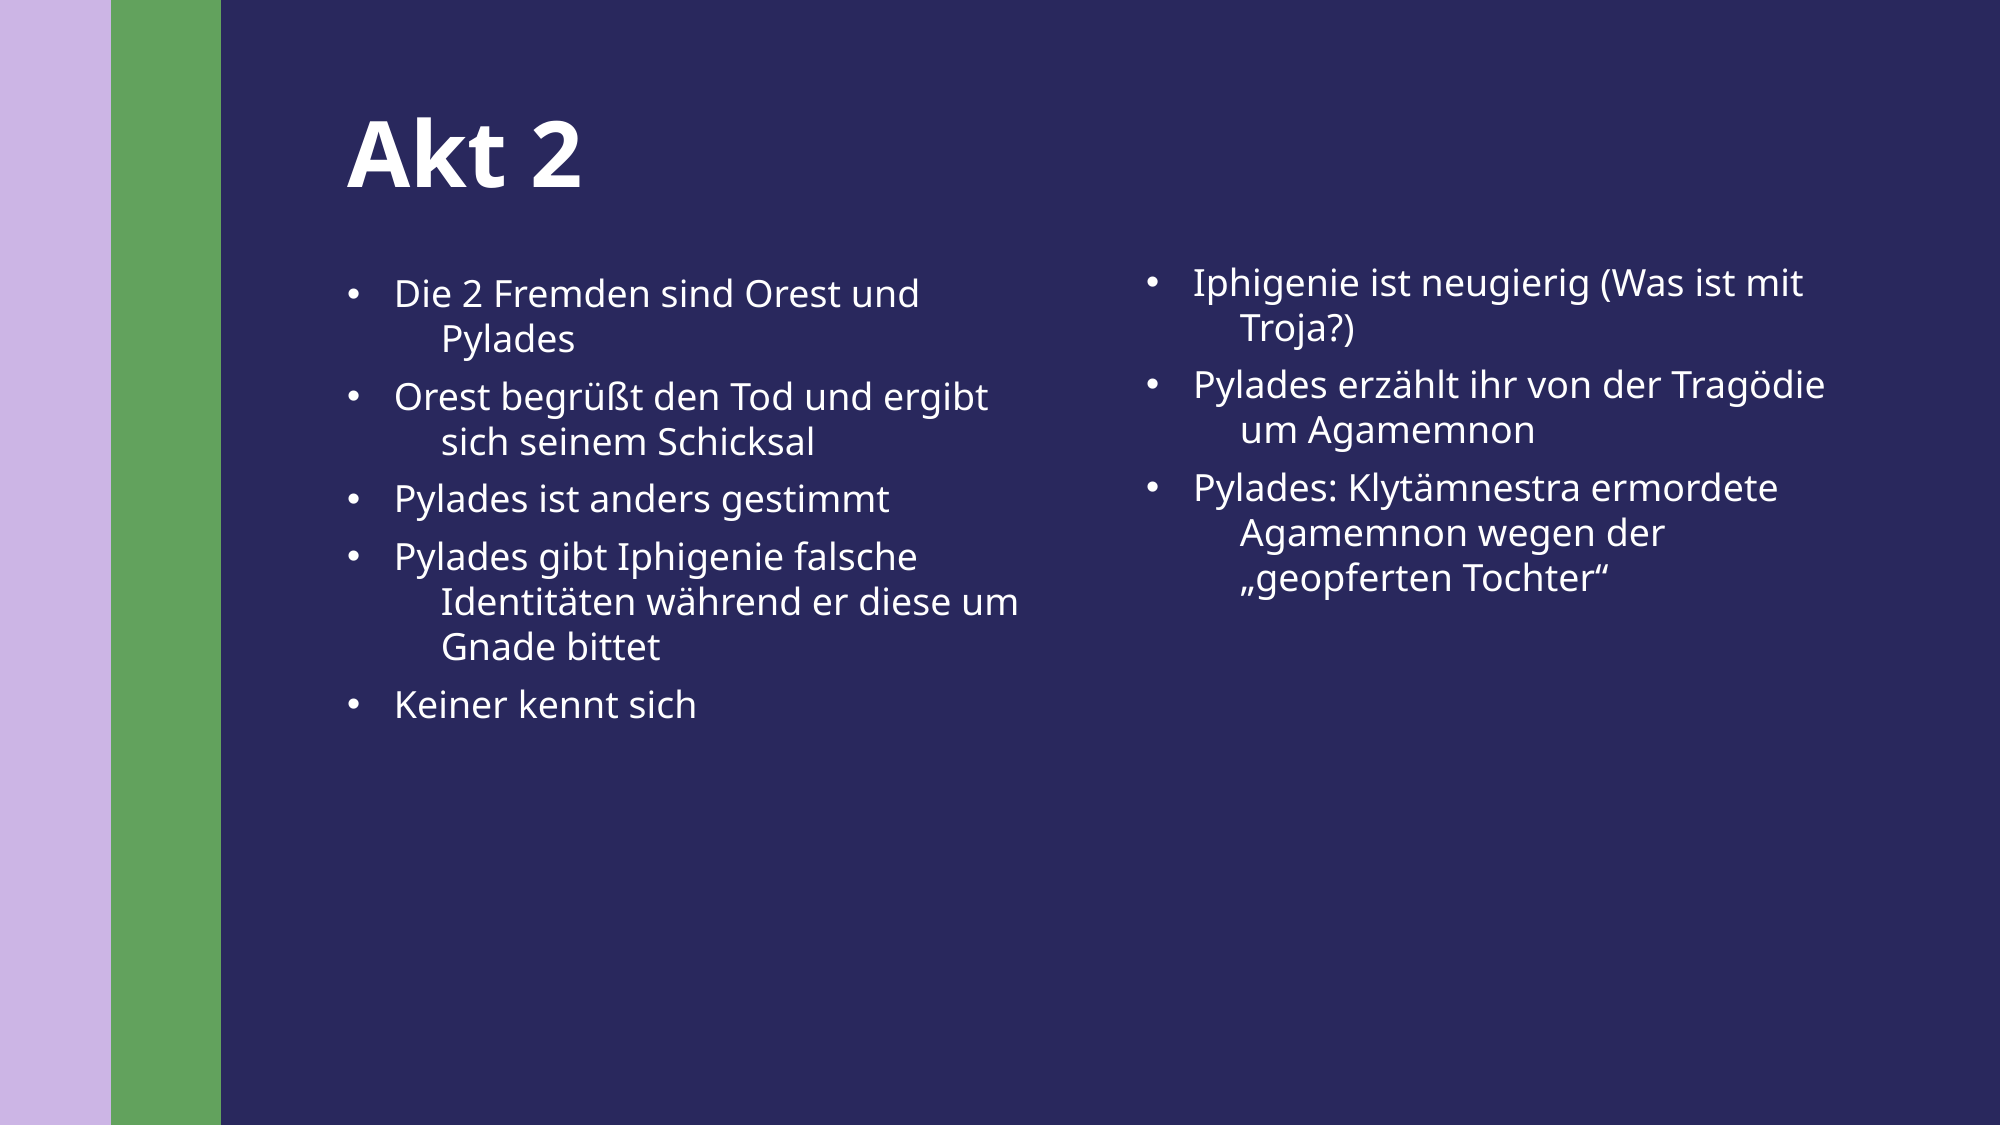

# Akt 2
Iphigenie ist neugierig (Was ist mit Troja?)
Pylades erzählt ihr von der Tragödie um Agamemnon
Pylades: Klytämnestra ermordete Agamemnon wegen der „geopferten Tochter“
Die 2 Fremden sind Orest und Pylades
Orest begrüßt den Tod und ergibt sich seinem Schicksal
Pylades ist anders gestimmt
Pylades gibt Iphigenie falsche Identitäten während er diese um Gnade bittet
Keiner kennt sich